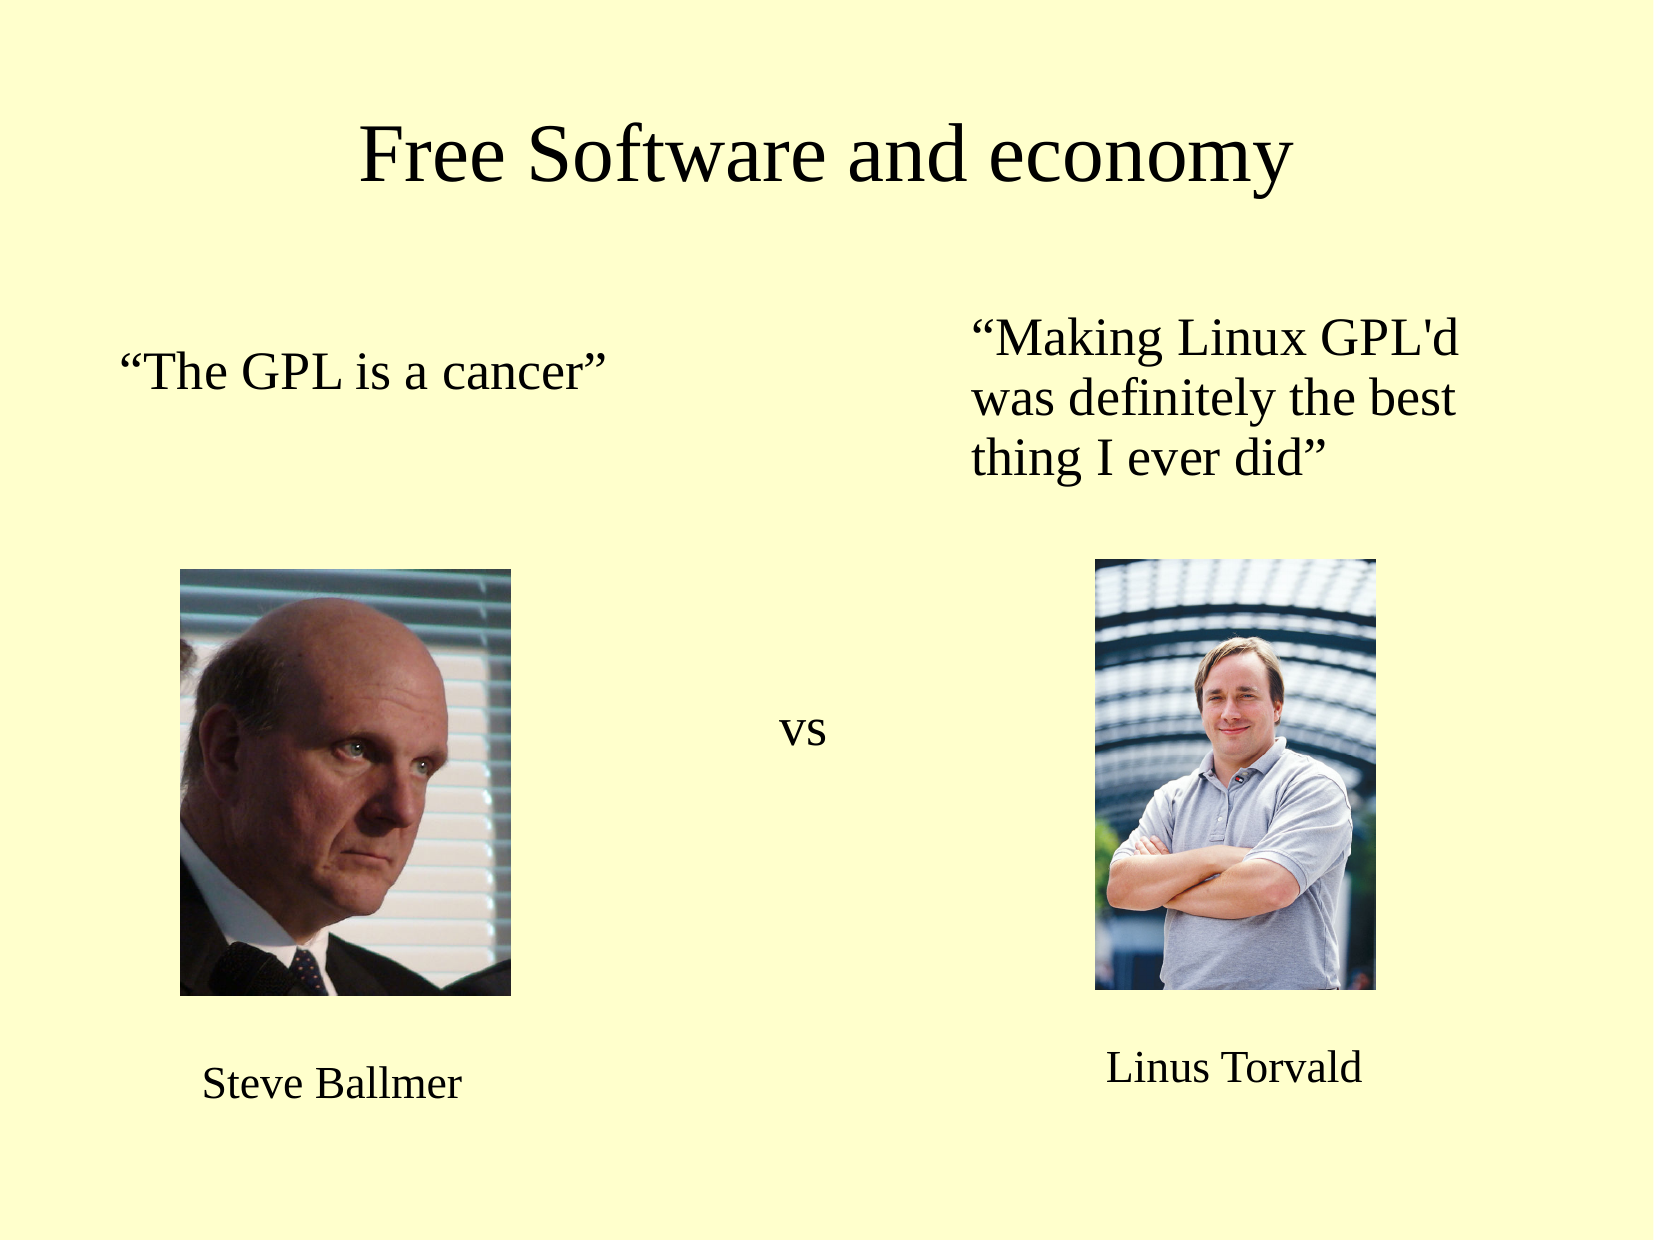

# Free Software and economy
“Making Linux GPL'd
was definitely the best
thing I ever did”
“The GPL is a cancer”
vs
Linus Torvald
Steve Ballmer